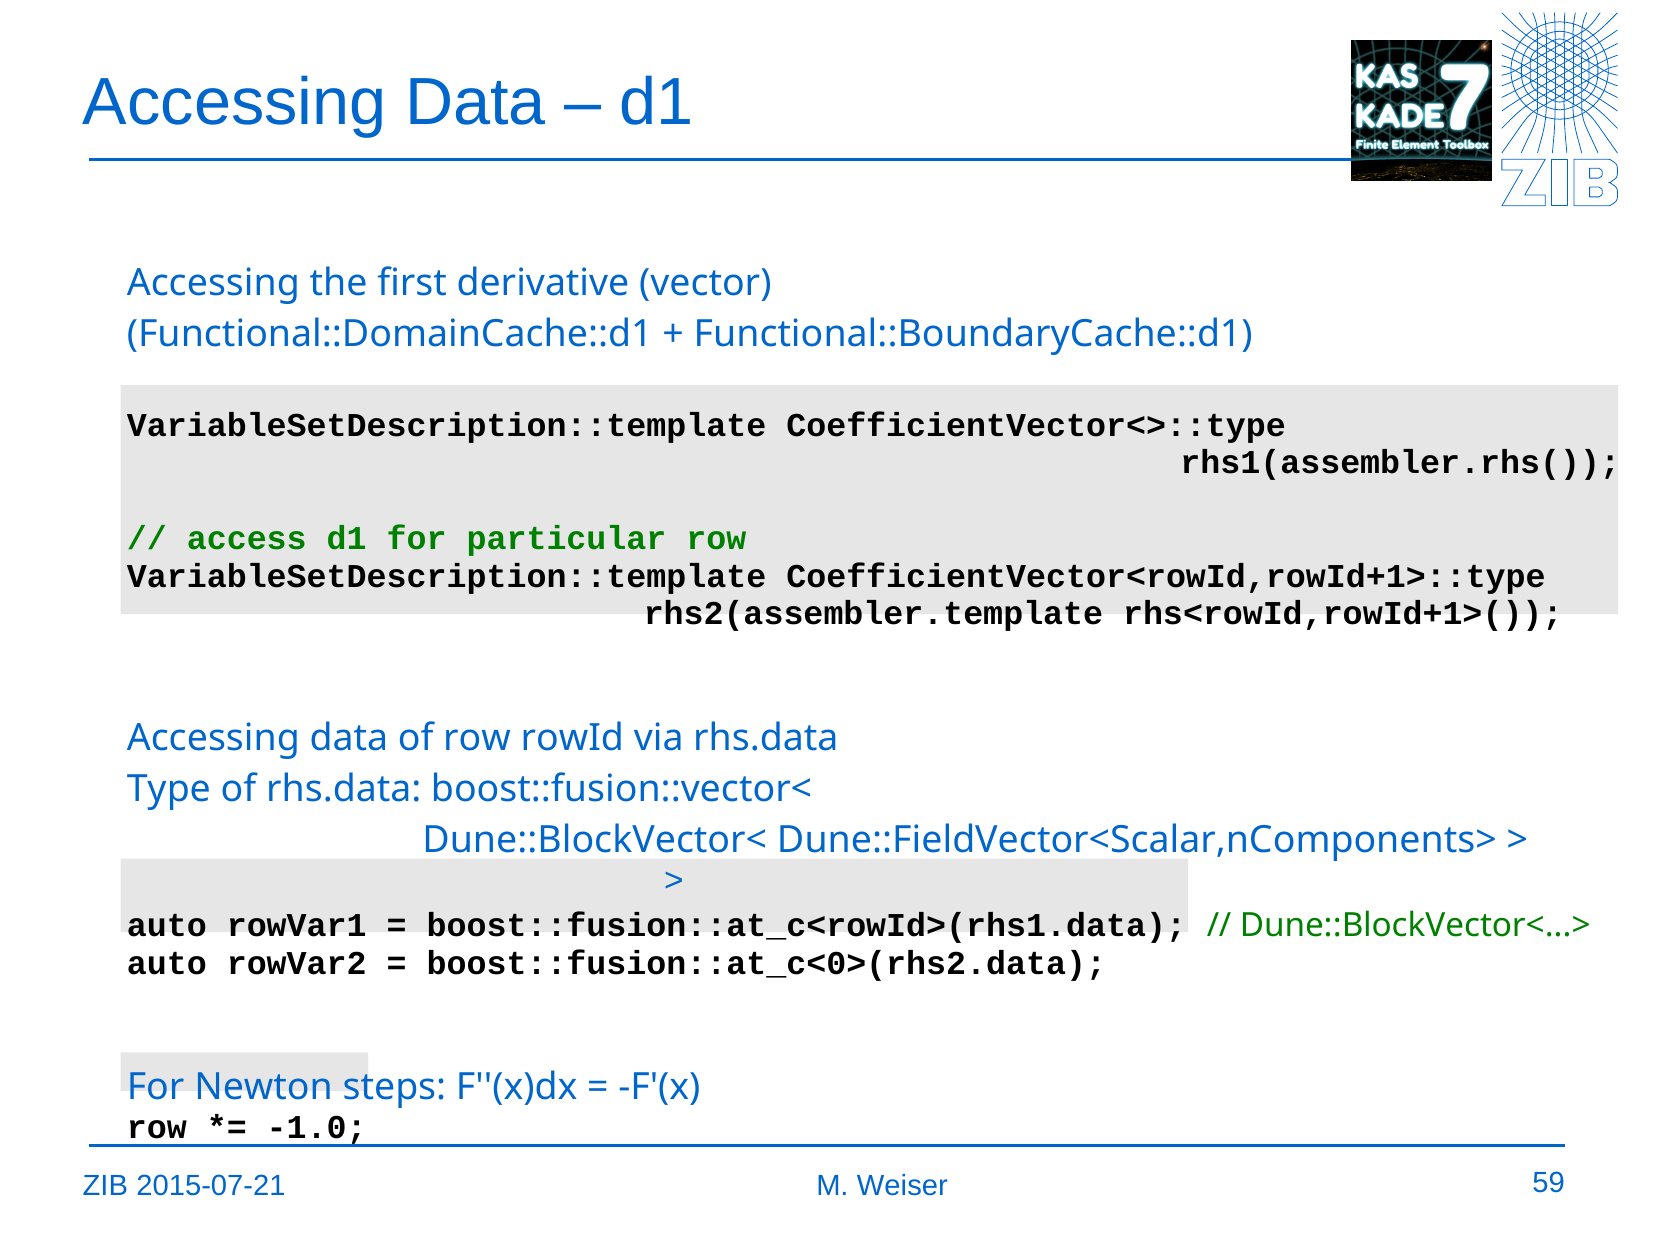

# Accessing Data – d1
Accessing the first derivative (vector)
(Functional::DomainCache::d1 + Functional::BoundaryCache::d1)
VariableSetDescription::template CoefficientVector<>::type
														 rhs1(assembler.rhs());
// access d1 for particular row
VariableSetDescription::template CoefficientVector<rowId,rowId+1>::type
							rhs2(assembler.template rhs<rowId,rowId+1>());
Accessing data of row rowId via rhs.data
Type of rhs.data: boost::fusion::vector<
				Dune::BlockVector< Dune::FieldVector<Scalar,nComponents> >
							 >
auto rowVar1 = boost::fusion::at_c<rowId>(rhs1.data); // Dune::BlockVector<...>
auto rowVar2 = boost::fusion::at_c<0>(rhs2.data);
For Newton steps: F''(x)dx = -F'(x)
row *= -1.0;
59
ZIB 2015-07-21
M. Weiser